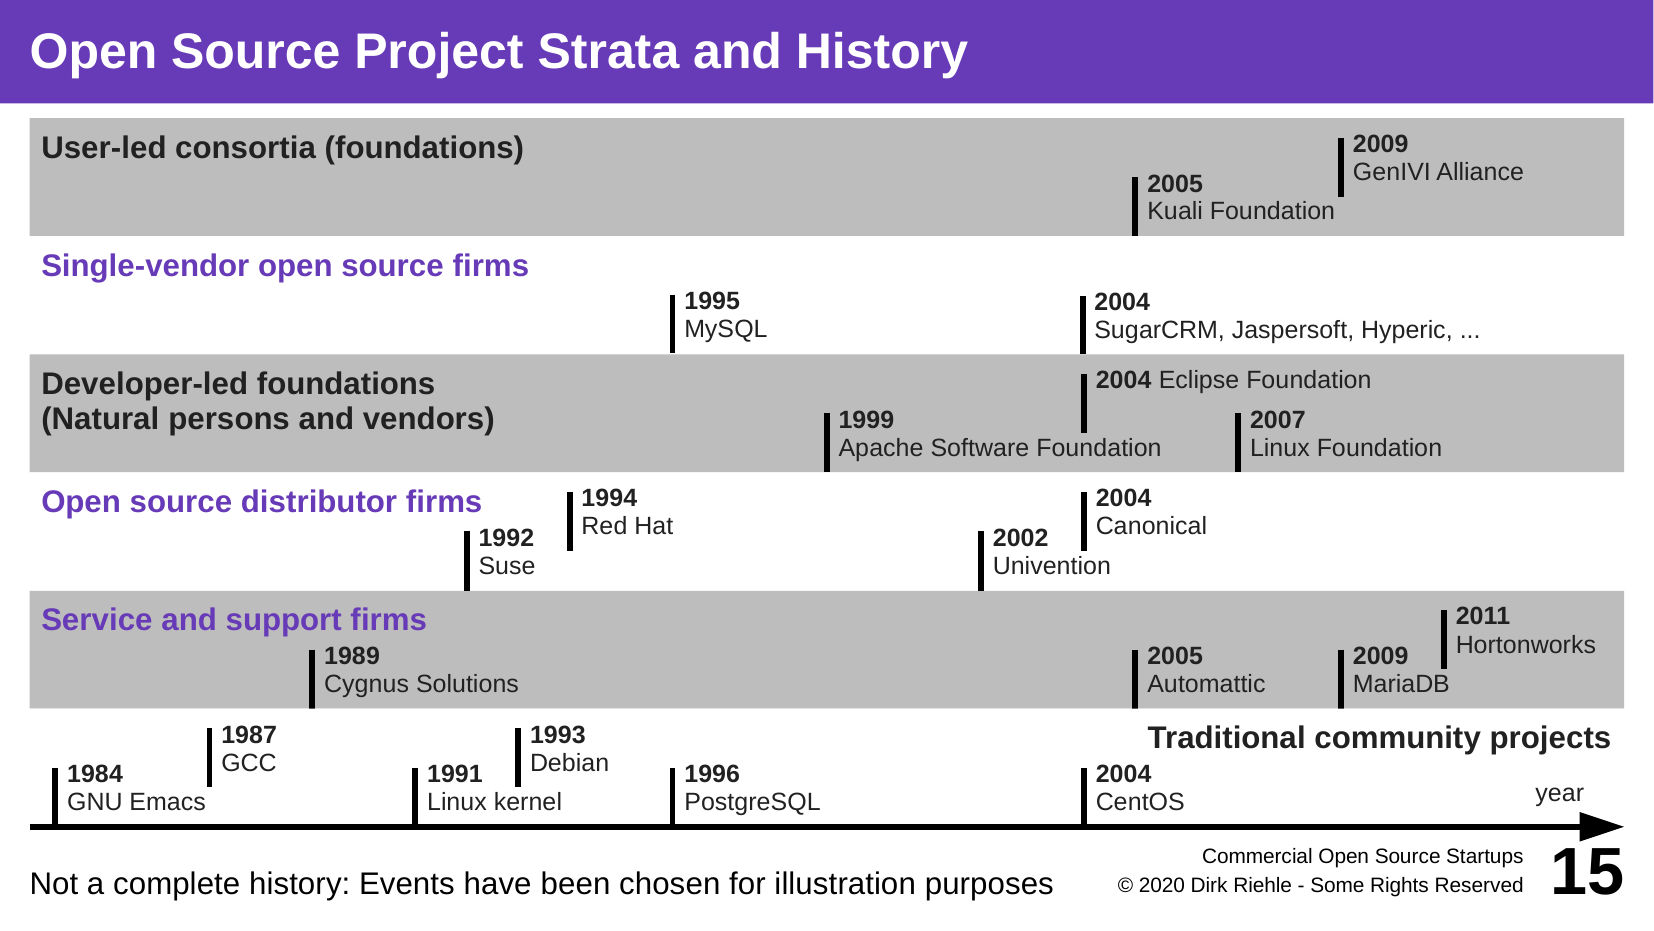

# Open Source Project Strata and History
User-led consortia (foundations)
2009
GenIVI Alliance
2005
Kuali Foundation
Single-vendor open source firms
1995
MySQL
2004
SugarCRM, Jaspersoft, Hyperic, ...
Developer-led foundations
(Natural persons and vendors)
2004 Eclipse Foundation
1999
Apache Software Foundation
2007
Linux Foundation
Open source distributor firms
1994
Red Hat
2004
Canonical
1992
Suse
2002
Univention
Service and support firms
2011
Hortonworks
1989
Cygnus Solutions
2005
Automattic
2009
MariaDB
Traditional community projects
1987
GCC
1993
Debian
1984
GNU Emacs
1991
Linux kernel
1996
PostgreSQL
2004
CentOS
year
Commercial Open Source Startups
15
Not a complete history: Events have been chosen for illustration purposes
© 2020 Dirk Riehle - Some Rights Reserved